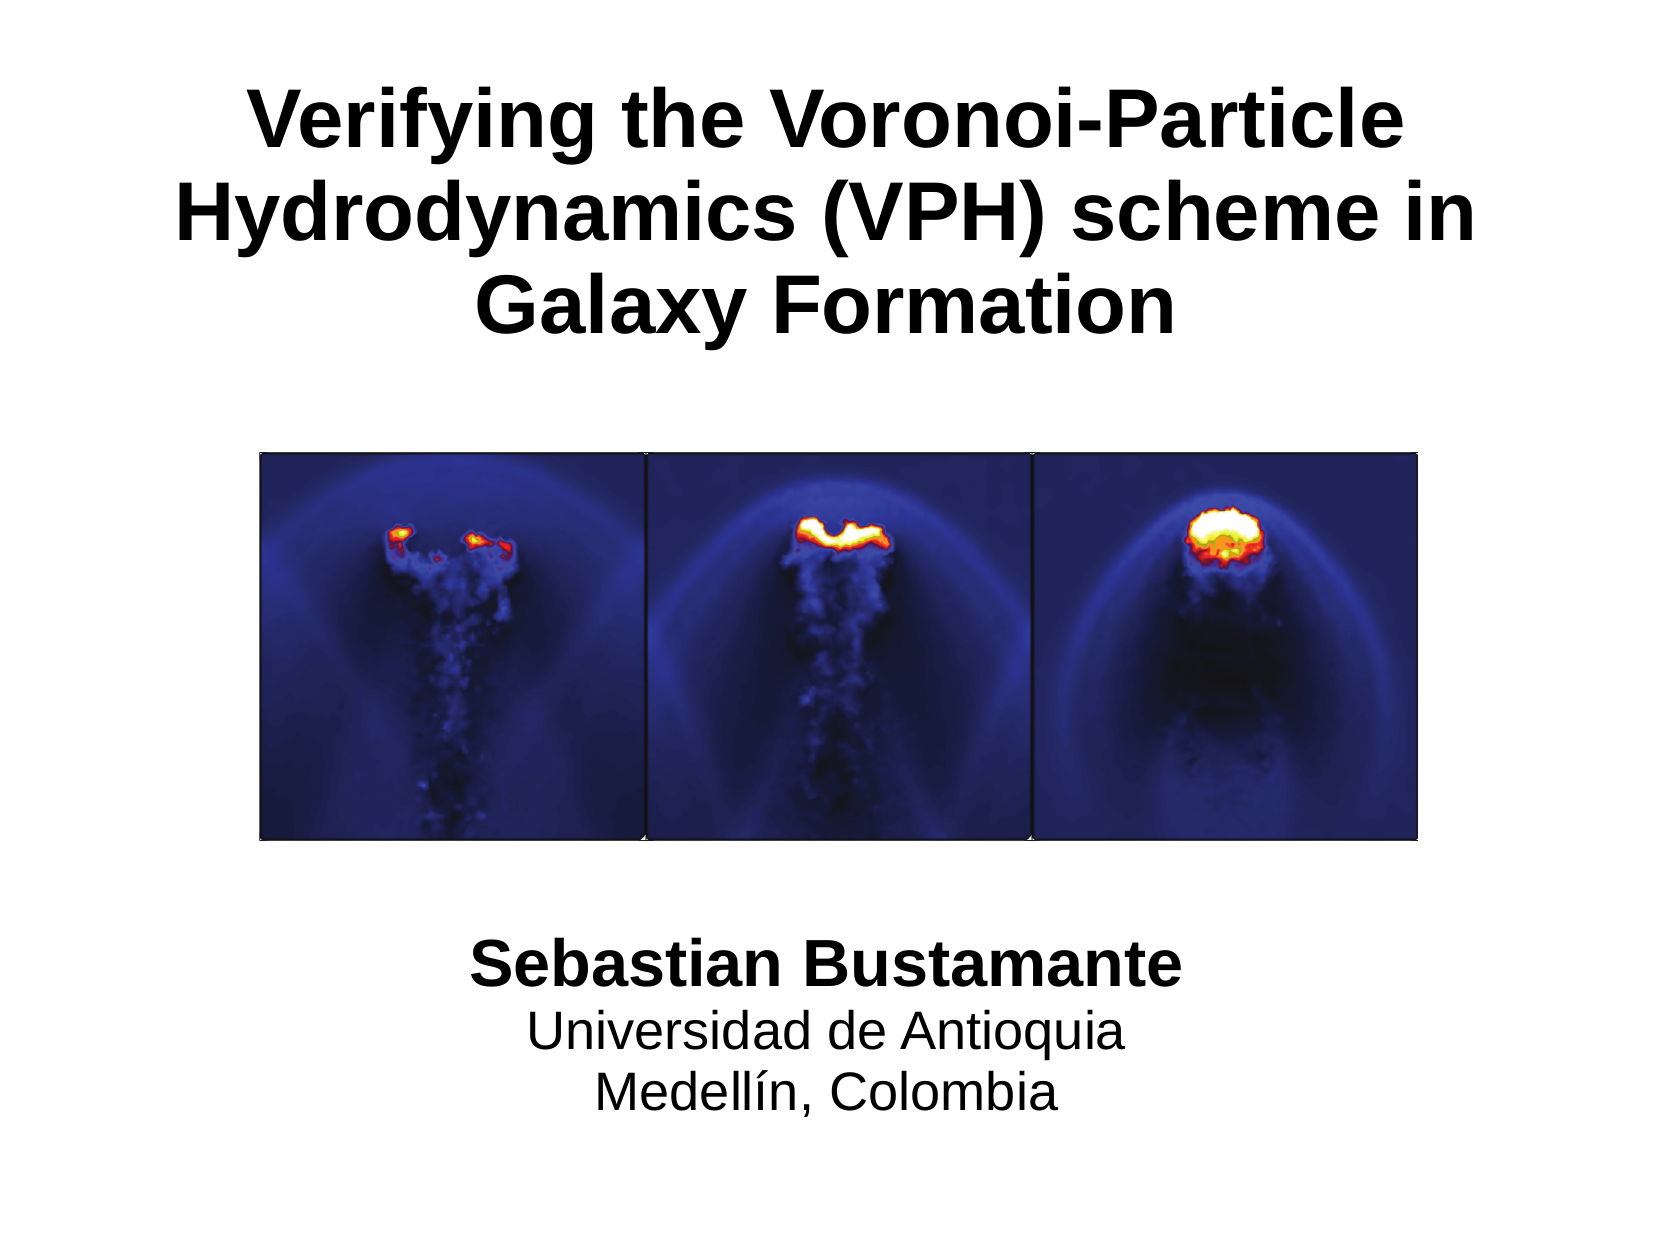

# Verifying the Voronoi-Particle Hydrodynamics (VPH) scheme in Galaxy Formation
Sebastian Bustamante
Universidad de Antioquia
Medellín, Colombia